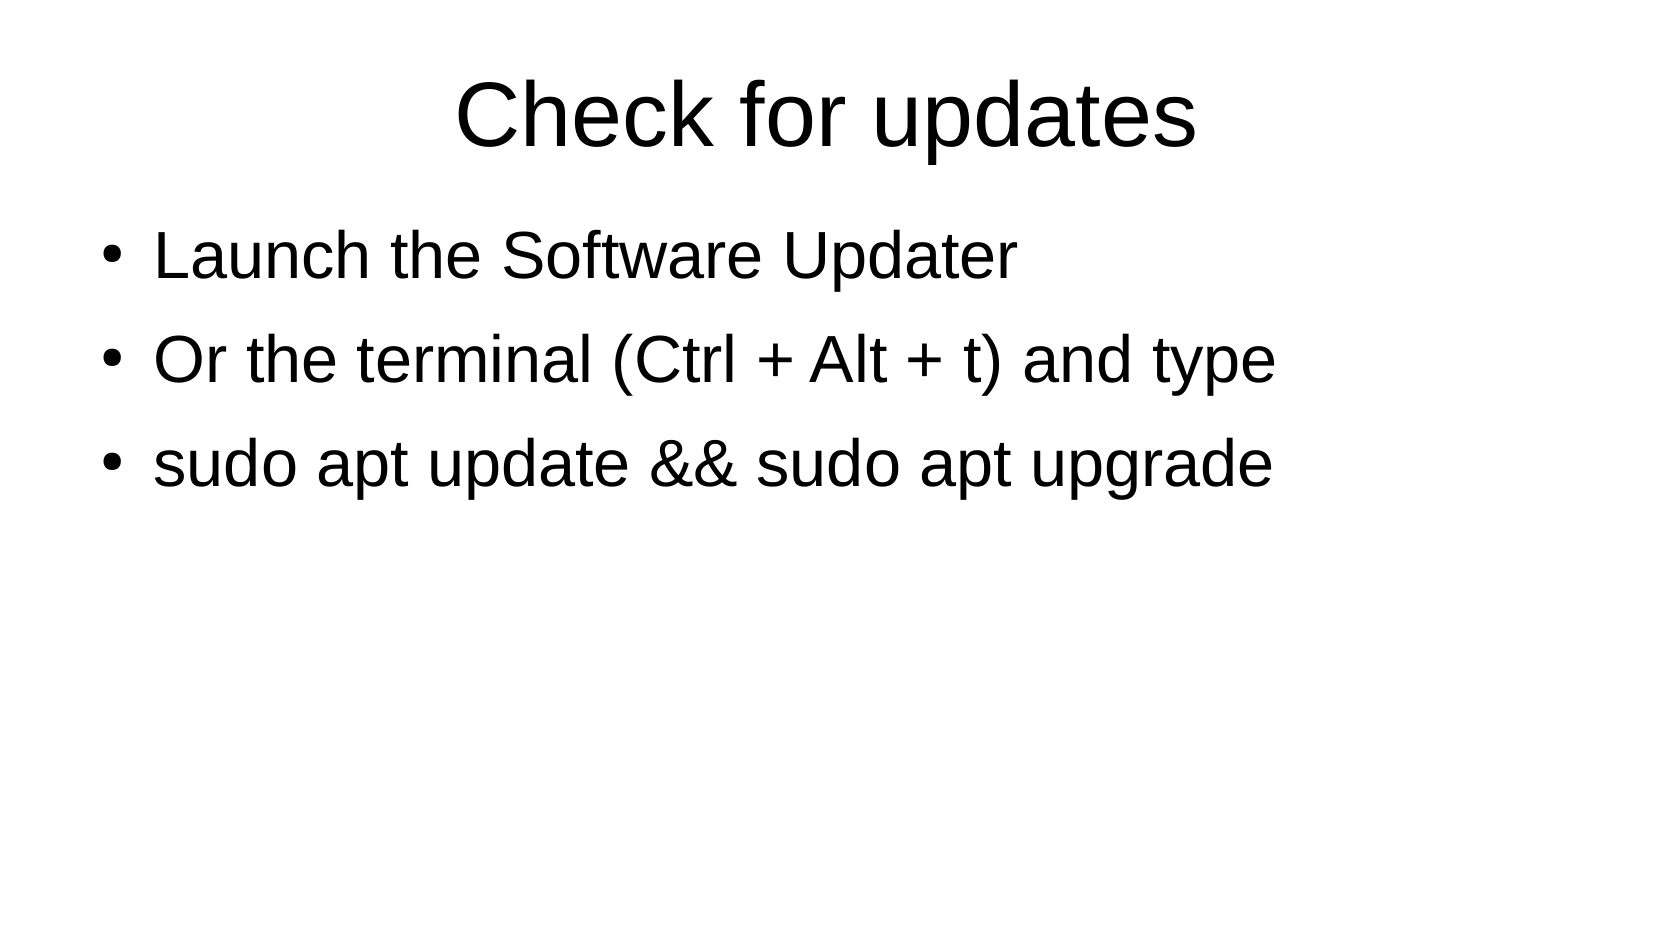

# Check for updates
Launch the Software Updater
Or the terminal (Ctrl + Alt + t) and type
sudo apt update && sudo apt upgrade